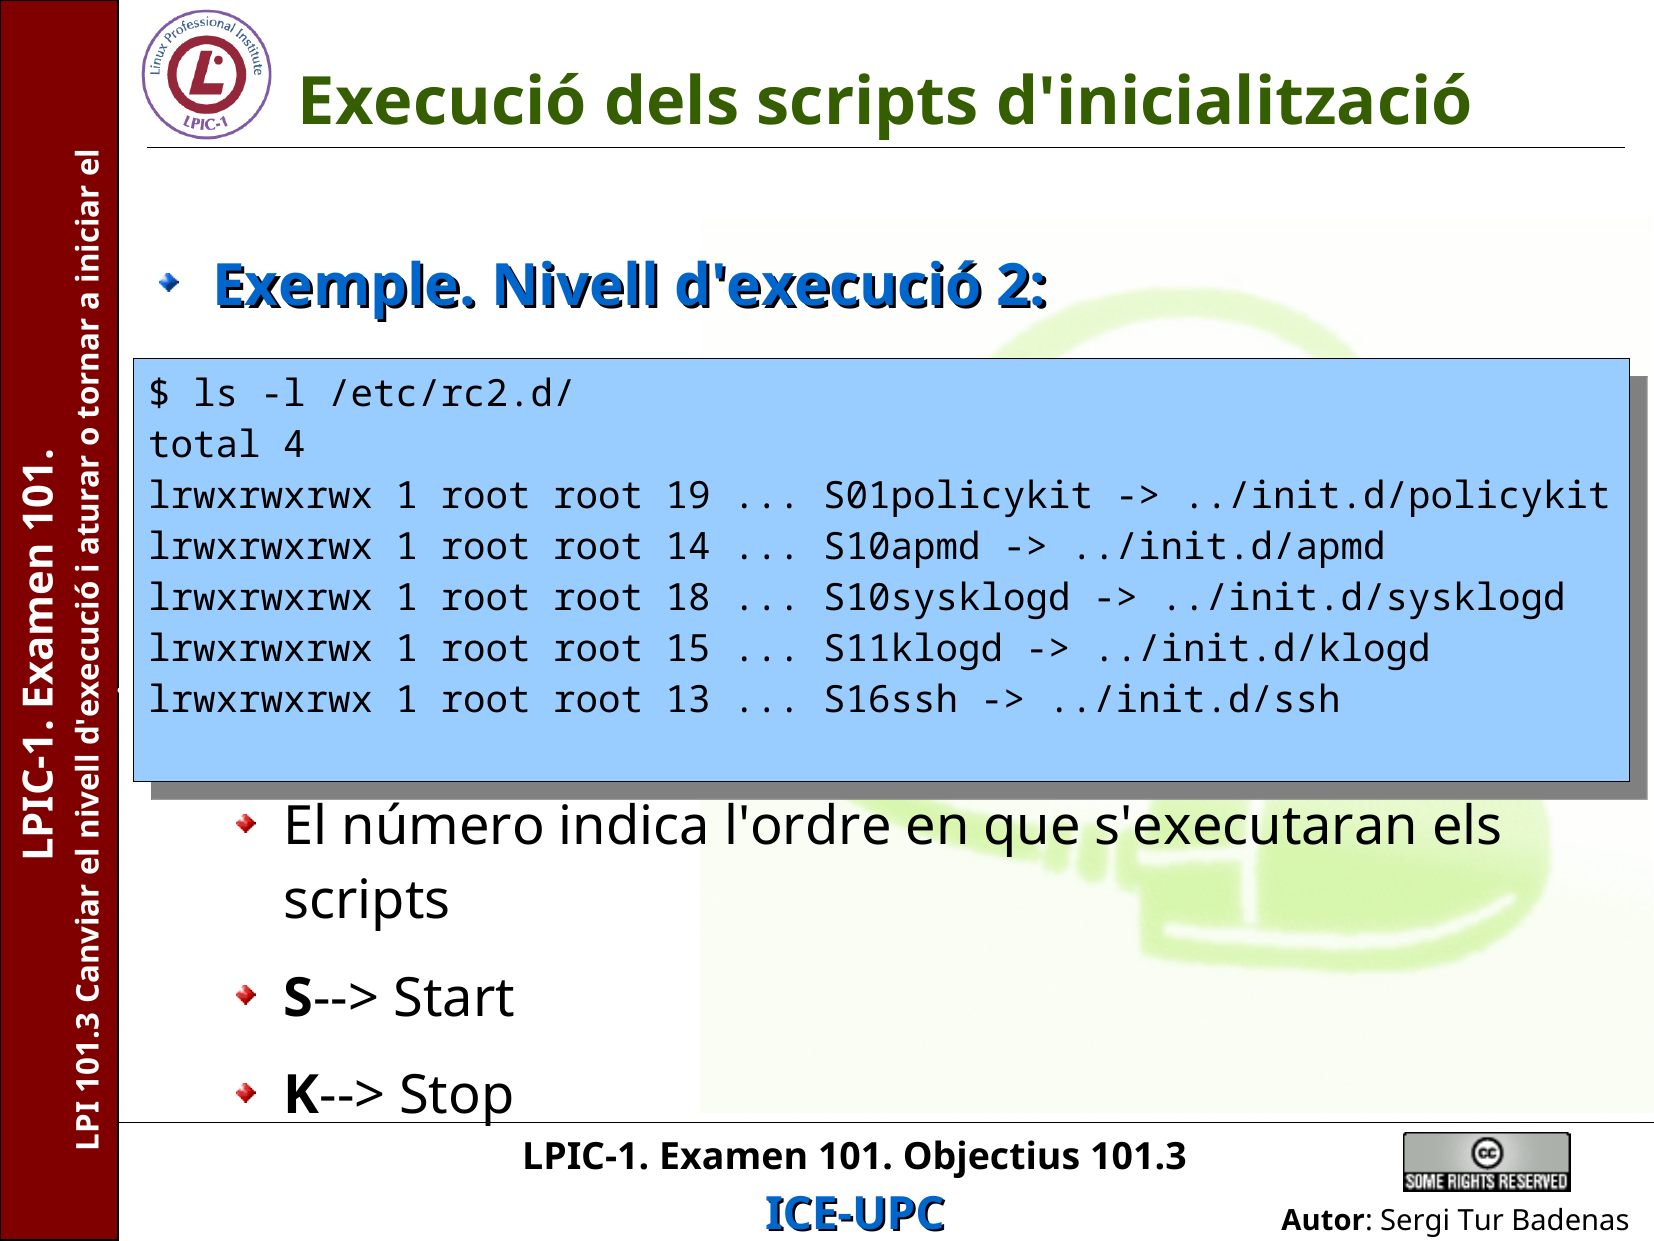

# Execució dels scripts d'inicialització
Exemple. Nivell d'execució 2:
El número indica l'ordre en que s'executaran els scripts
S--> Start
K--> Stop
$ ls -l /etc/rc2.d/
total 4
lrwxrwxrwx 1 root root 19 ... S01policykit -> ../init.d/policykit
lrwxrwxrwx 1 root root 14 ... S10apmd -> ../init.d/apmd
lrwxrwxrwx 1 root root 18 ... S10sysklogd -> ../init.d/sysklogd
lrwxrwxrwx 1 root root 15 ... S11klogd -> ../init.d/klogd
lrwxrwxrwx 1 root root 13 ... S16ssh -> ../init.d/ssh